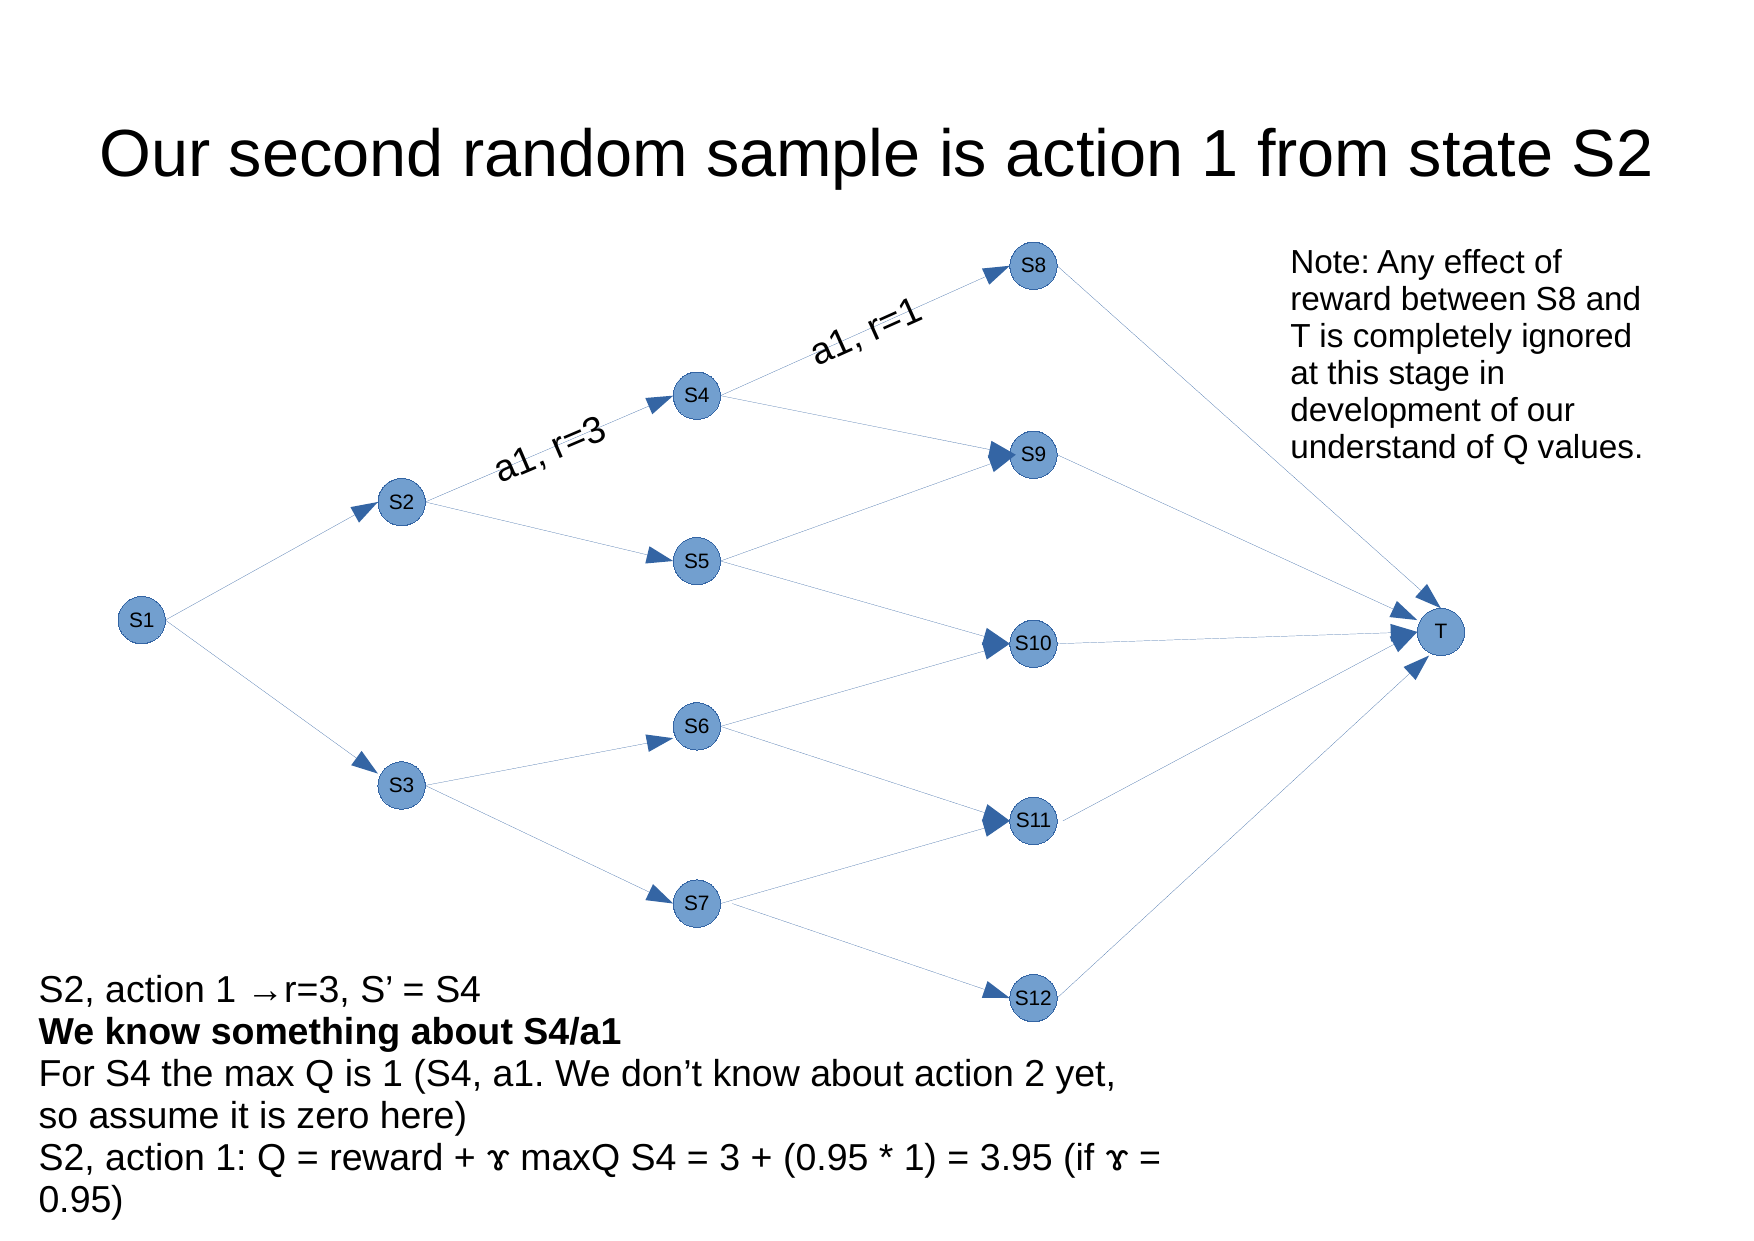

# Our second random sample is action 1 from state S2
Note: Any effect of reward between S8 and T is completely ignored at this stage in development of our understand of Q values.
S8
a1, r=1
S4
a1, r=3
S9
S2
S2
S5
S1
T
S10
S6
S3
S11
S7
S2, action 1 →r=3, S’ = S4
We know something about S4/a1
For S4 the max Q is 1 (S4, a1. We don’t know about action 2 yet, so assume it is zero here)
S2, action 1: Q = reward + ɤ maxQ S4 = 3 + (0.95 * 1) = 3.95 (if ɤ = 0.95)
S12